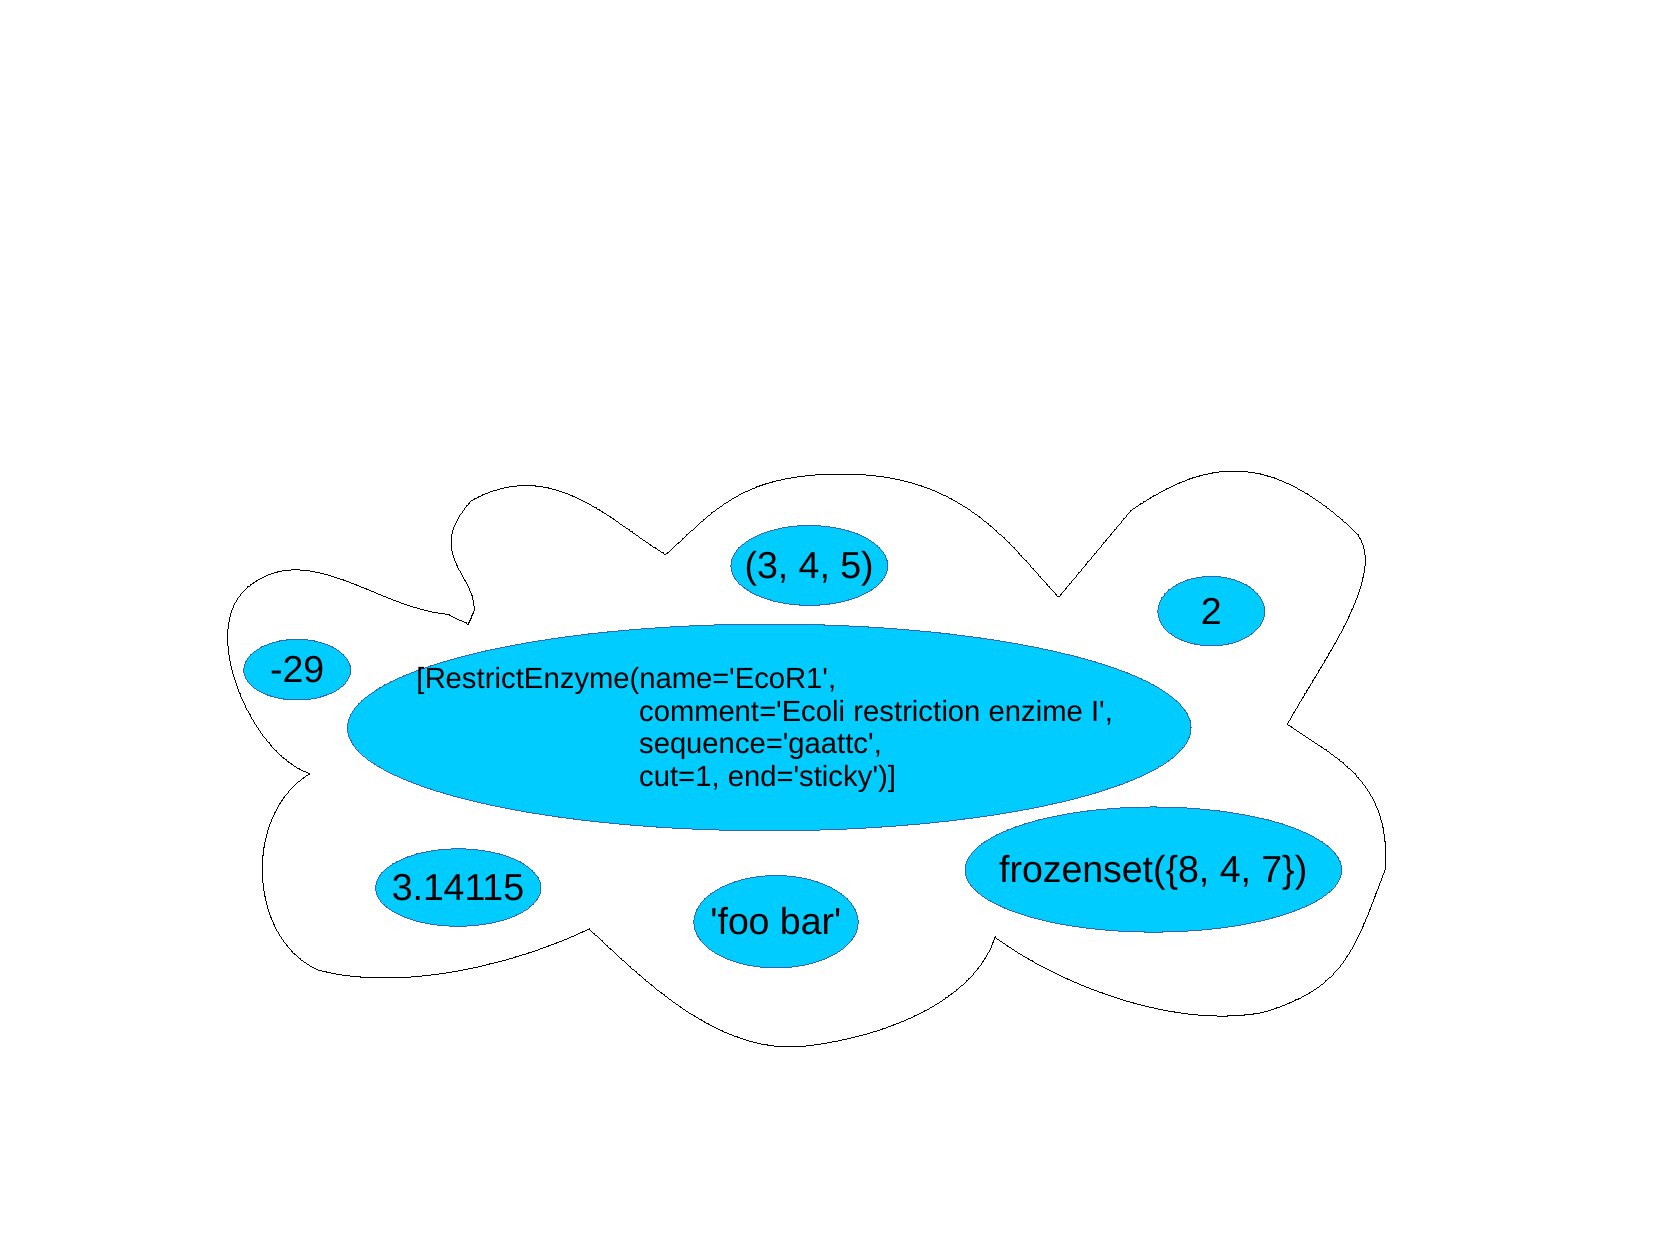

(3, 4, 5)
2
[RestrictEnzyme(name='EcoR1',
 comment='Ecoli restriction enzime I',
 sequence='gaattc',
 cut=1, end='sticky')]
-29
frozenset({8, 4, 7})
3.14115
'foo bar'